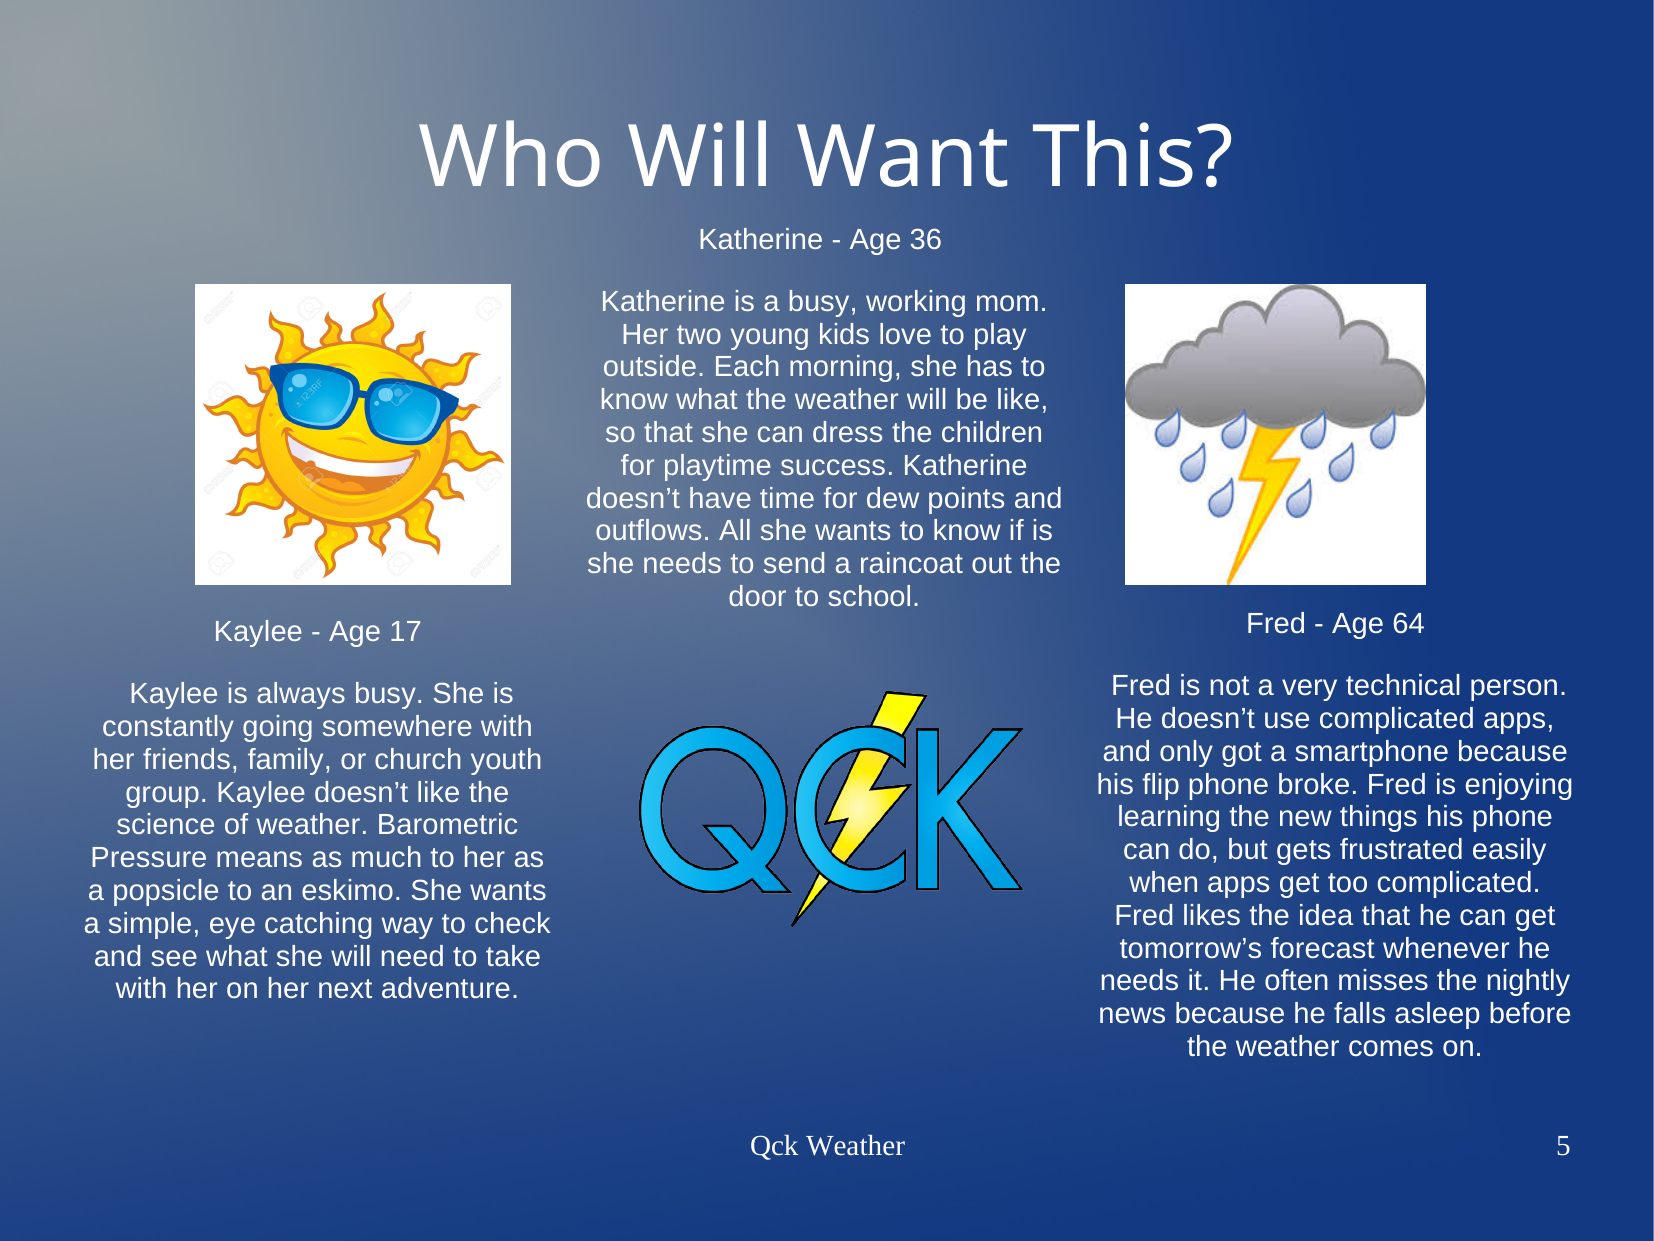

# Who Will Want This?
Katherine - Age 36
Katherine is a busy, working mom. Her two young kids love to play outside. Each morning, she has to know what the weather will be like, so that she can dress the children for playtime success. Katherine doesn’t have time for dew points and outflows. All she wants to know if is she needs to send a raincoat out the door to school.
Fred - Age 64
 Fred is not a very technical person. He doesn’t use complicated apps, and only got a smartphone because his flip phone broke. Fred is enjoying learning the new things his phone can do, but gets frustrated easily when apps get too complicated. Fred likes the idea that he can get tomorrow’s forecast whenever he needs it. He often misses the nightly news because he falls asleep before the weather comes on.
Kaylee - Age 17
 Kaylee is always busy. She is constantly going somewhere with her friends, family, or church youth group. Kaylee doesn’t like the science of weather. Barometric Pressure means as much to her as a popsicle to an eskimo. She wants a simple, eye catching way to check and see what she will need to take with her on her next adventure.
Qck Weather
5